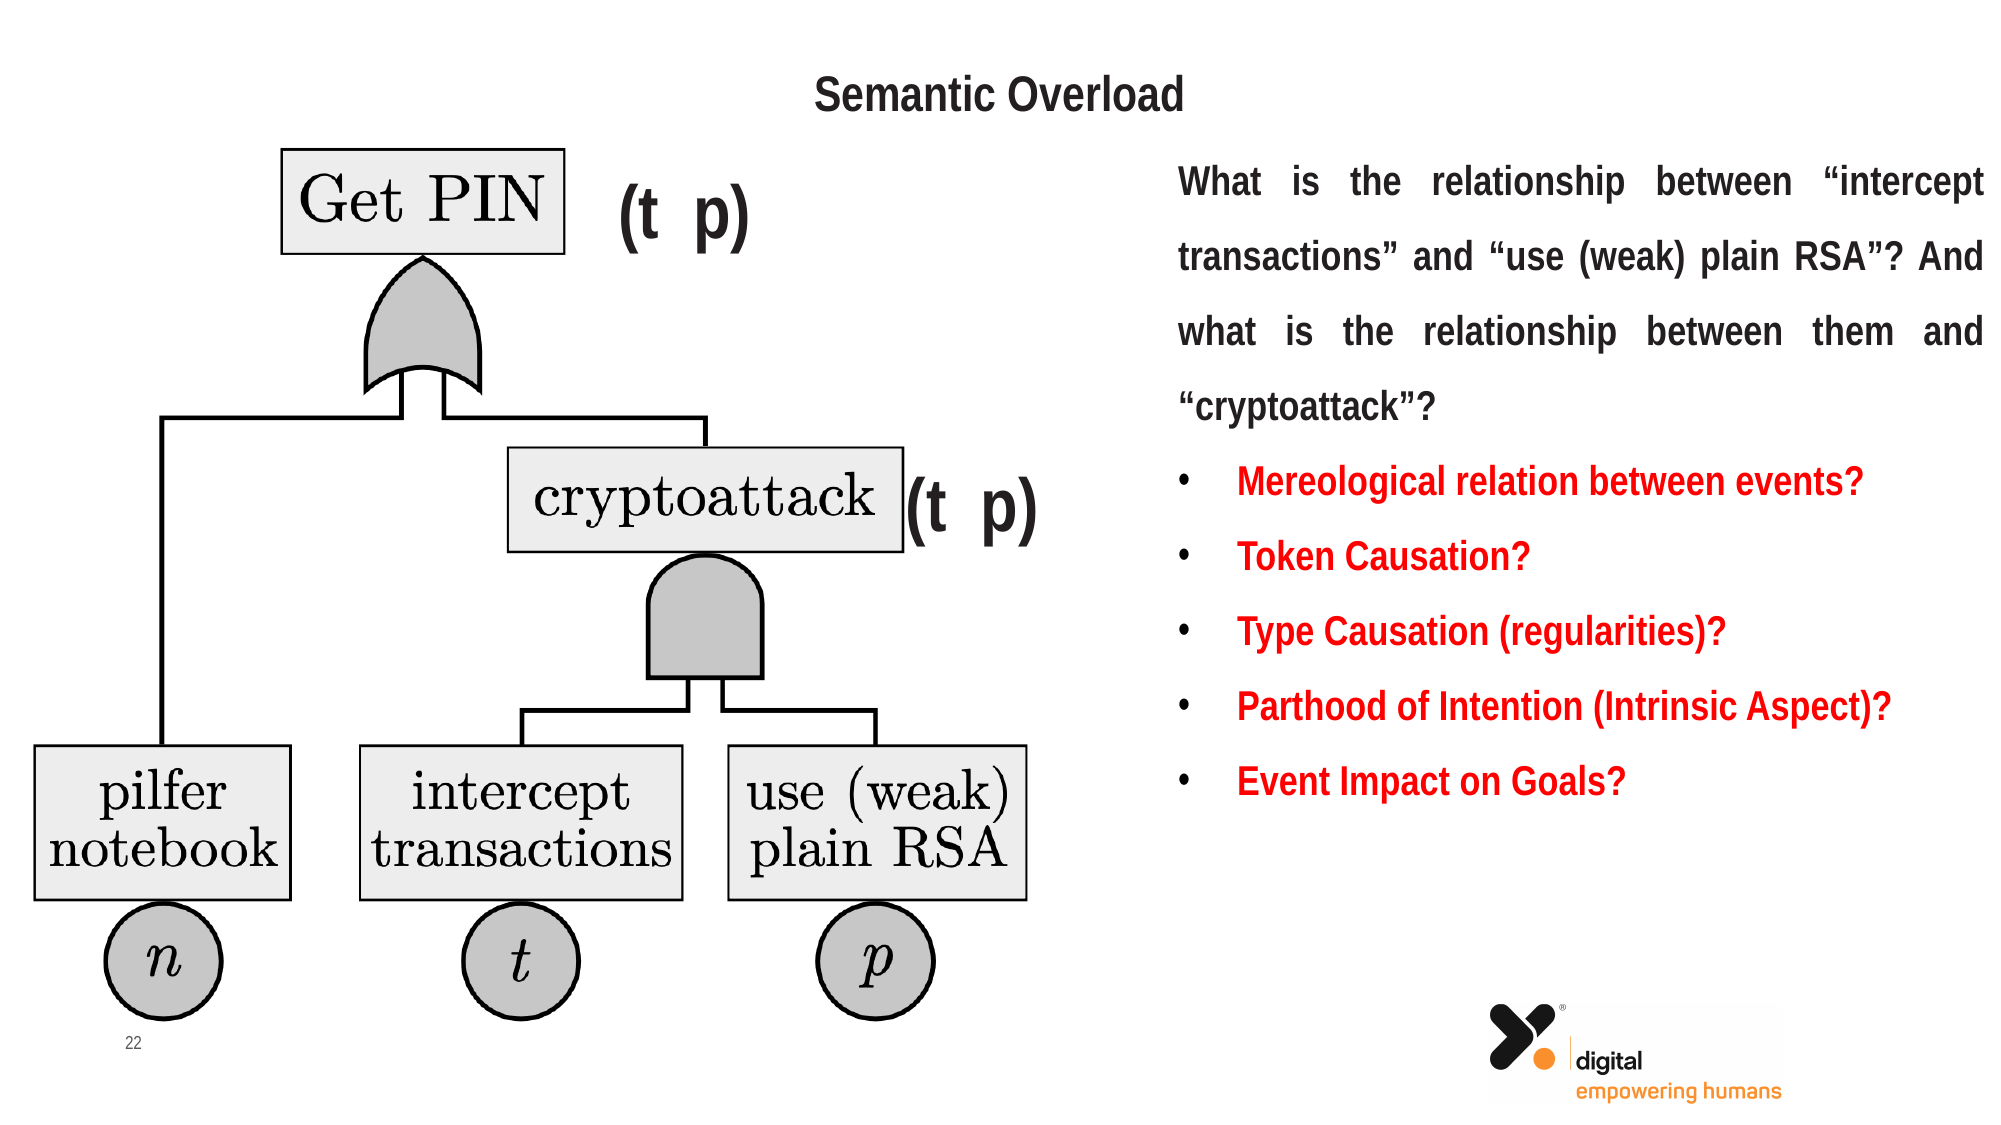

Semantic Overload
 (t p)
What is the relationship between “intercept transactions” and “use (weak) plain RSA”? And what is the relationship between them and “cryptoattack”?
Mereological relation between events?
Token Causation?
Type Causation (regularities)?
Parthood of Intention (Intrinsic Aspect)?
Event Impact on Goals?
(t p)
#